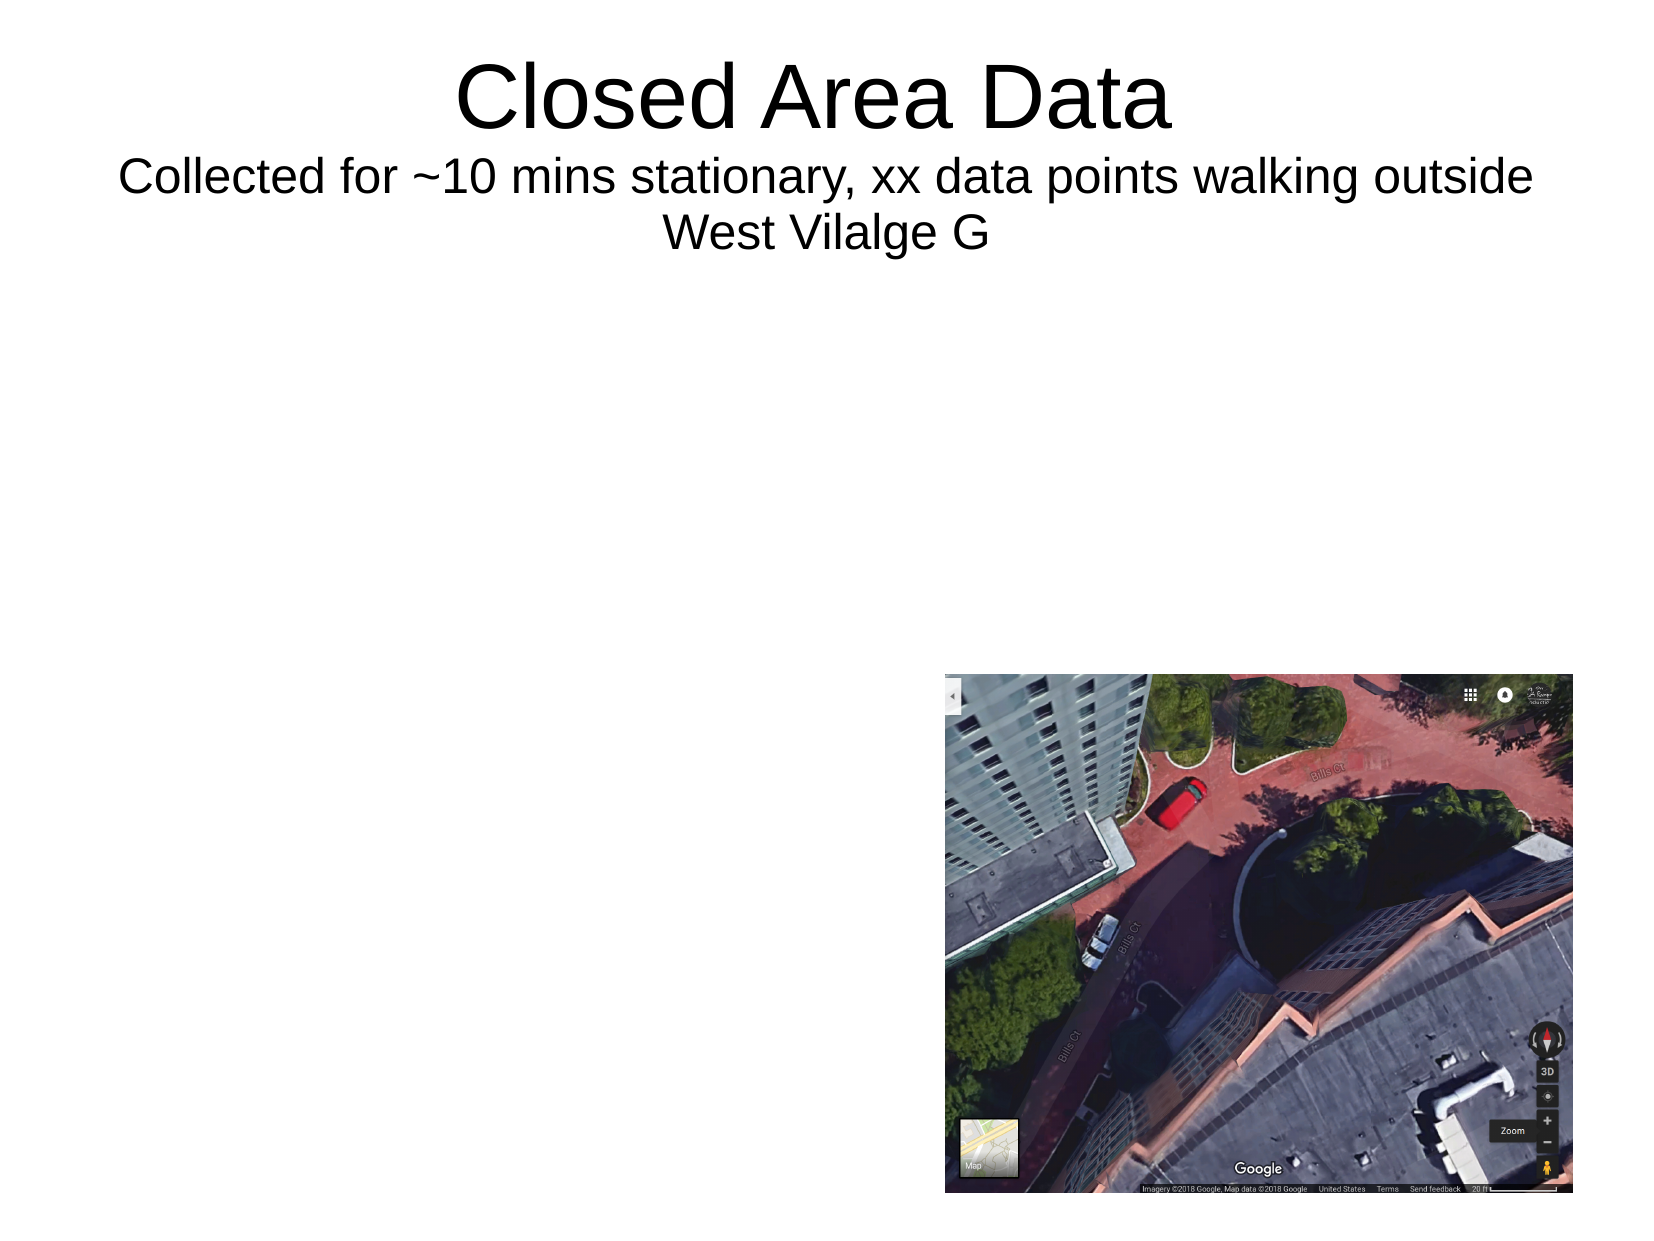

# Closed Area Data Collected for ~10 mins stationary, xx data points walking outside West Vilalge G